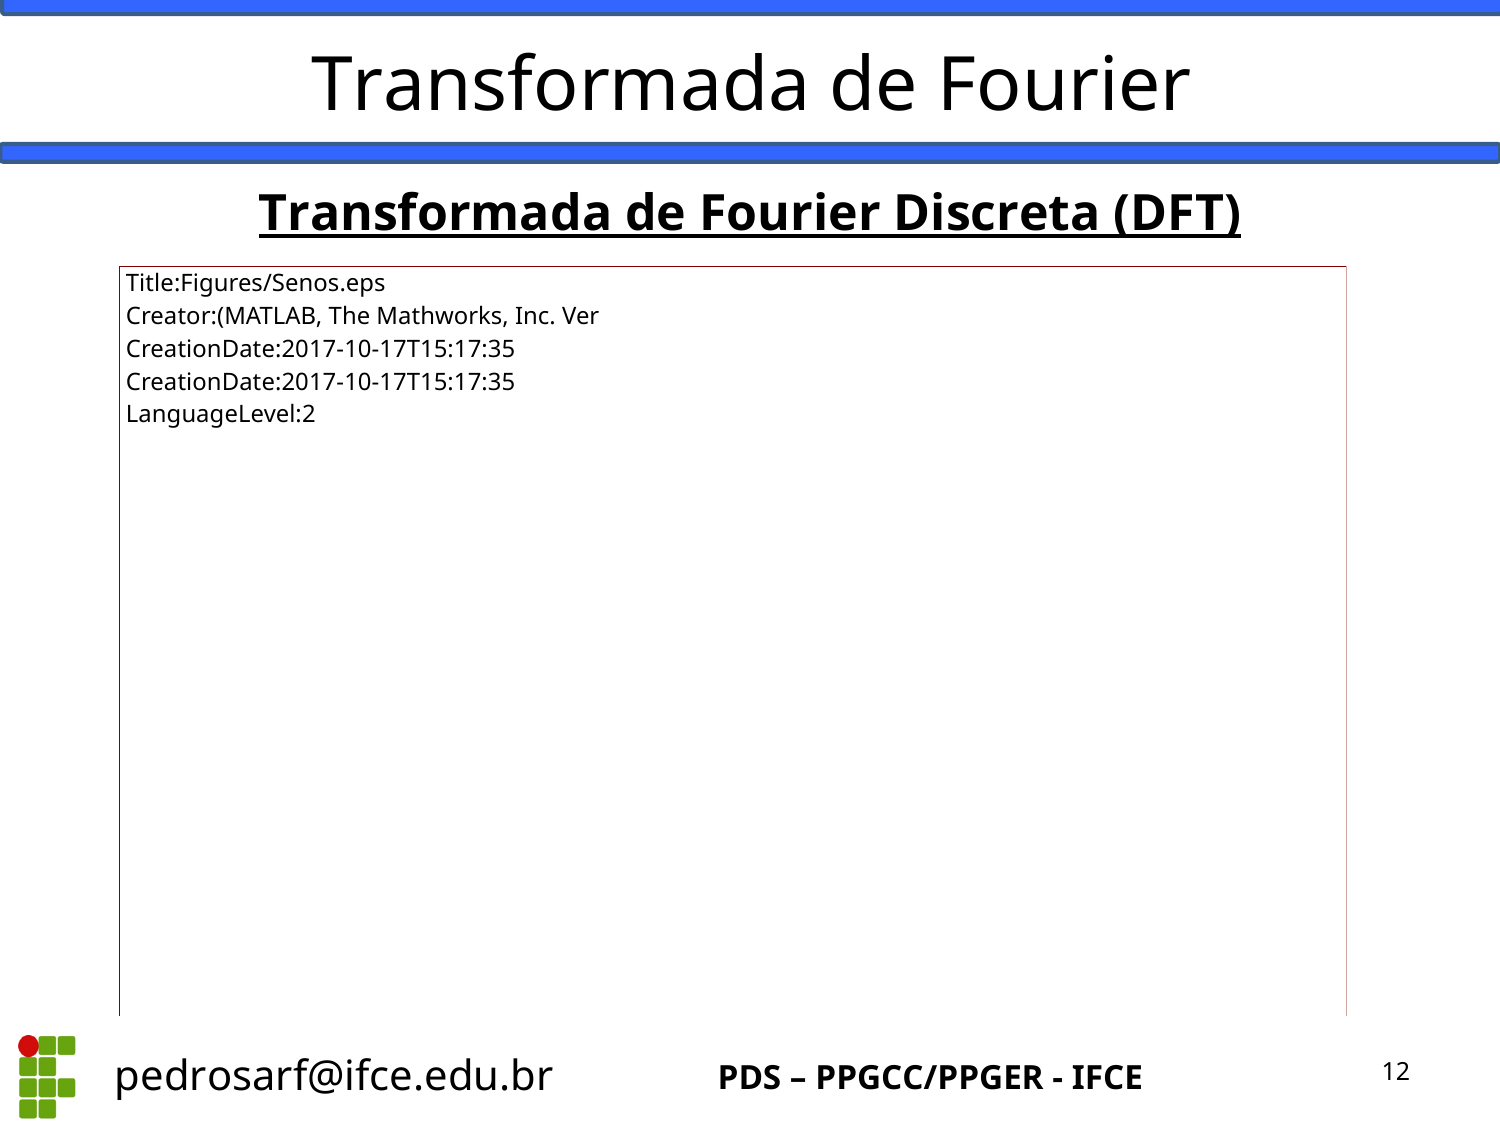

Transformada de Fourier
Transformada de Fourier Discreta (DFT)